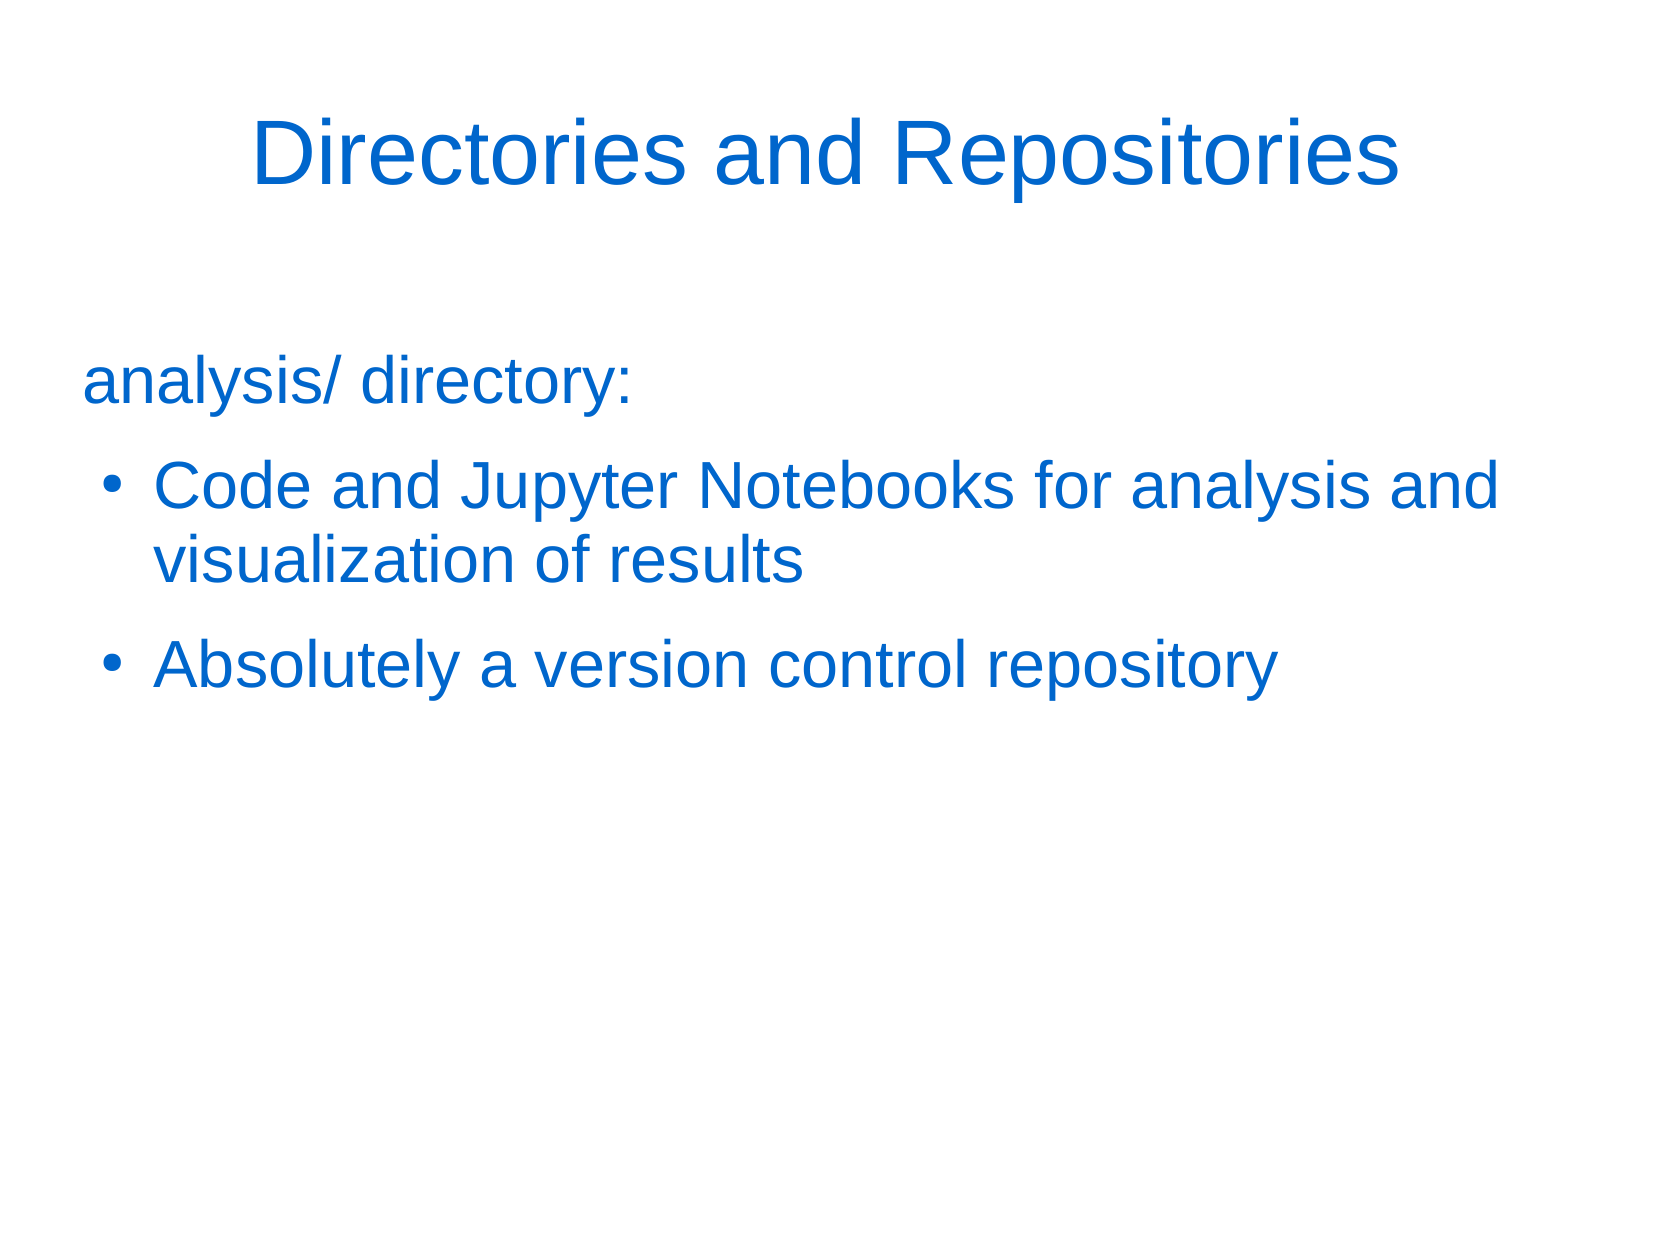

# Directories and Repositories
analysis/ directory:
Code and Jupyter Notebooks for analysis and visualization of results
Absolutely a version control repository